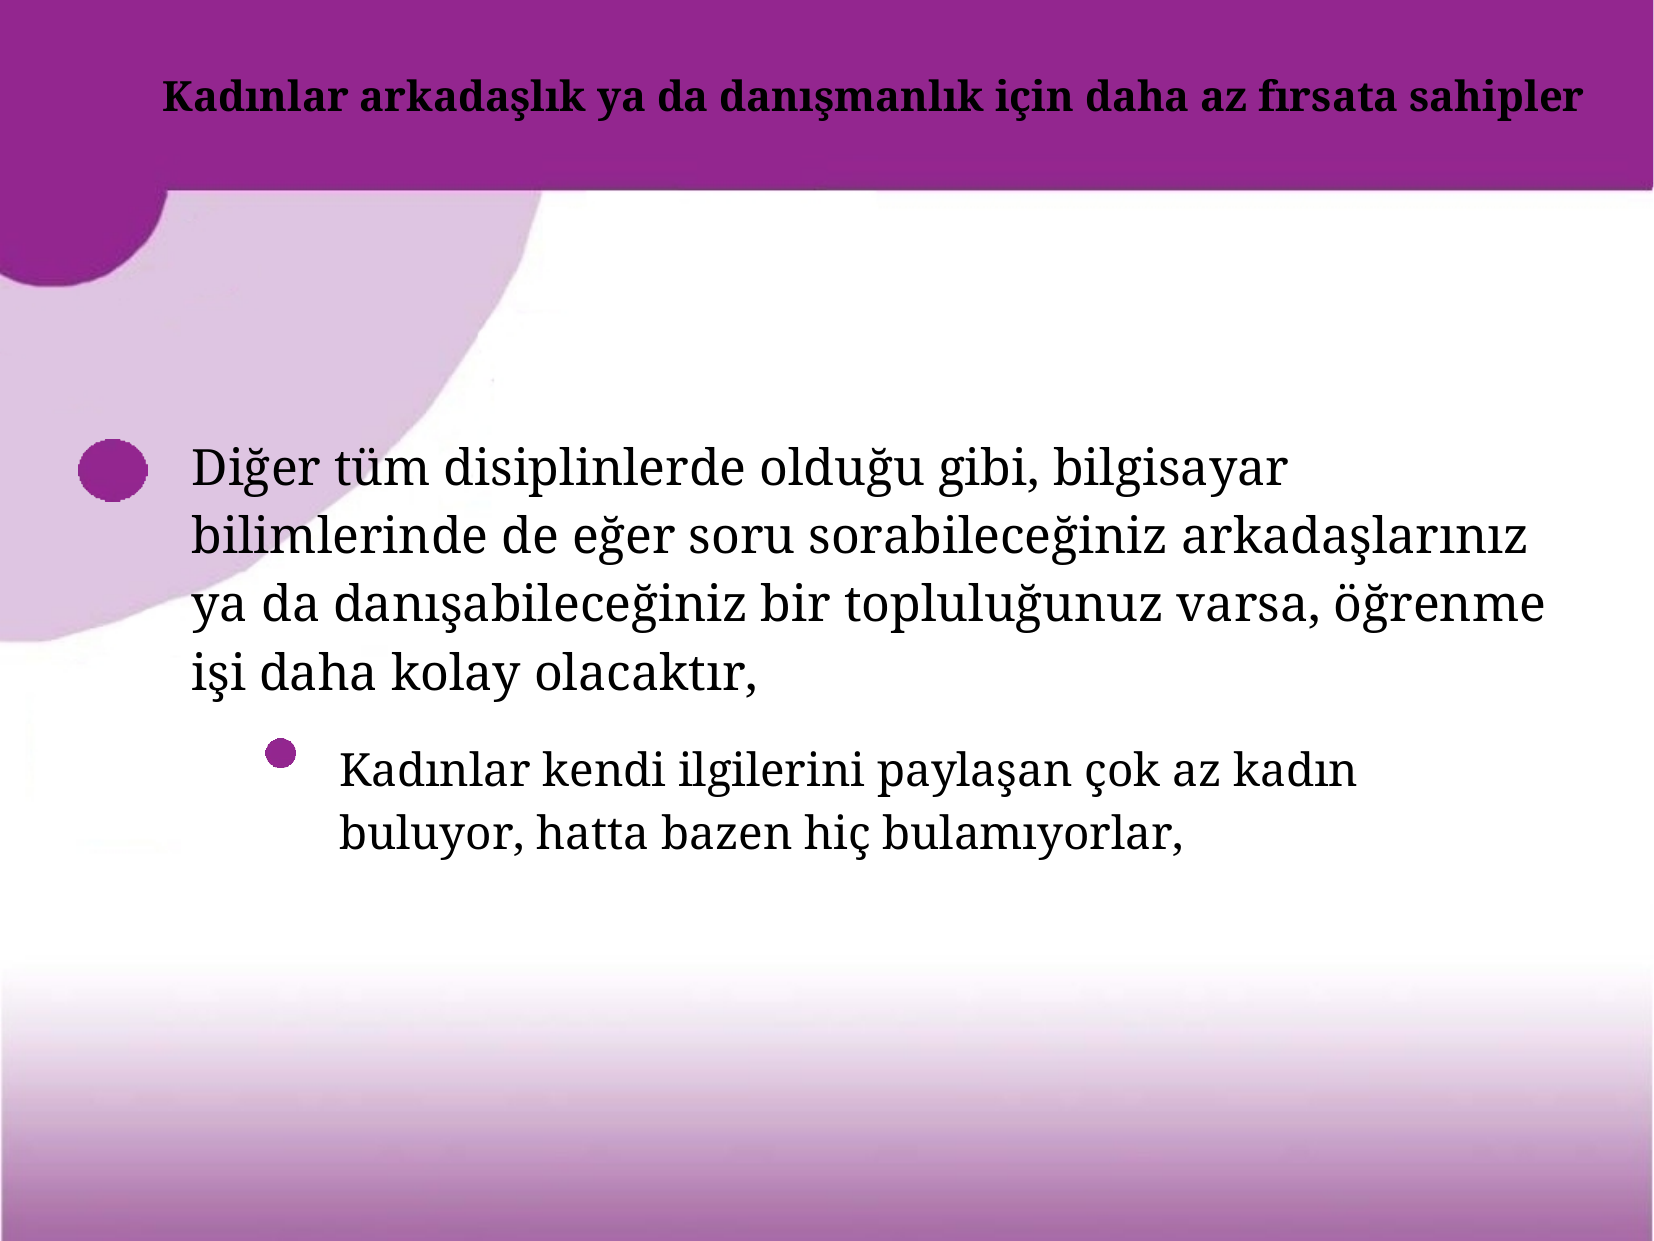

Kadınlar arkadaşlık ya da danışmanlık için daha az fırsata sahipler
Diğer tüm disiplinlerde olduğu gibi, bilgisayar bilimlerinde de eğer soru sorabileceğiniz arkadaşlarınız ya da danışabileceğiniz bir topluluğunuz varsa, öğrenme işi daha kolay olacaktır,
Kadınlar kendi ilgilerini paylaşan çok az kadın buluyor, hatta bazen hiç bulamıyorlar,